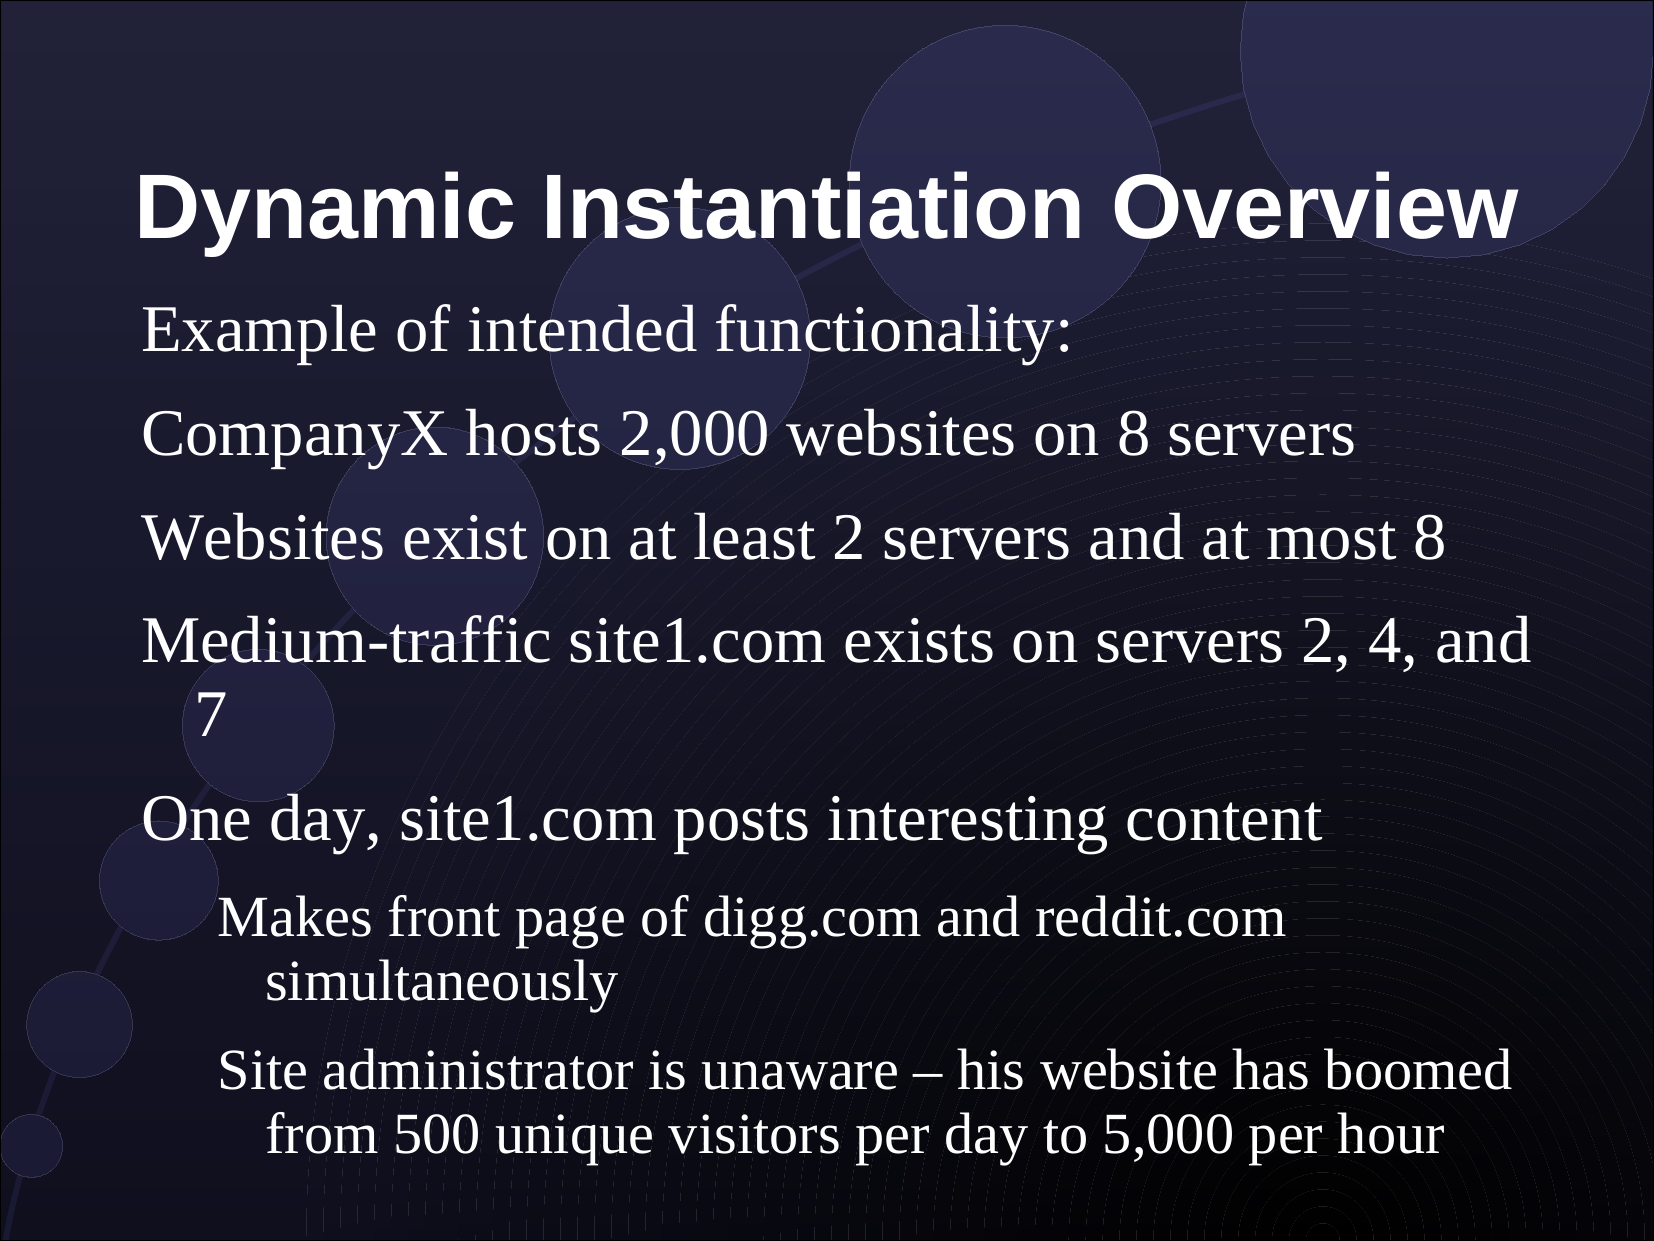

# Dynamic Instantiation Overview
Example of intended functionality:
CompanyX hosts 2,000 websites on 8 servers
Websites exist on at least 2 servers and at most 8
Medium-traffic site1.com exists on servers 2, 4, and 7
One day, site1.com posts interesting content
Makes front page of digg.com and reddit.com simultaneously
Site administrator is unaware – his website has boomed from 500 unique visitors per day to 5,000 per hour